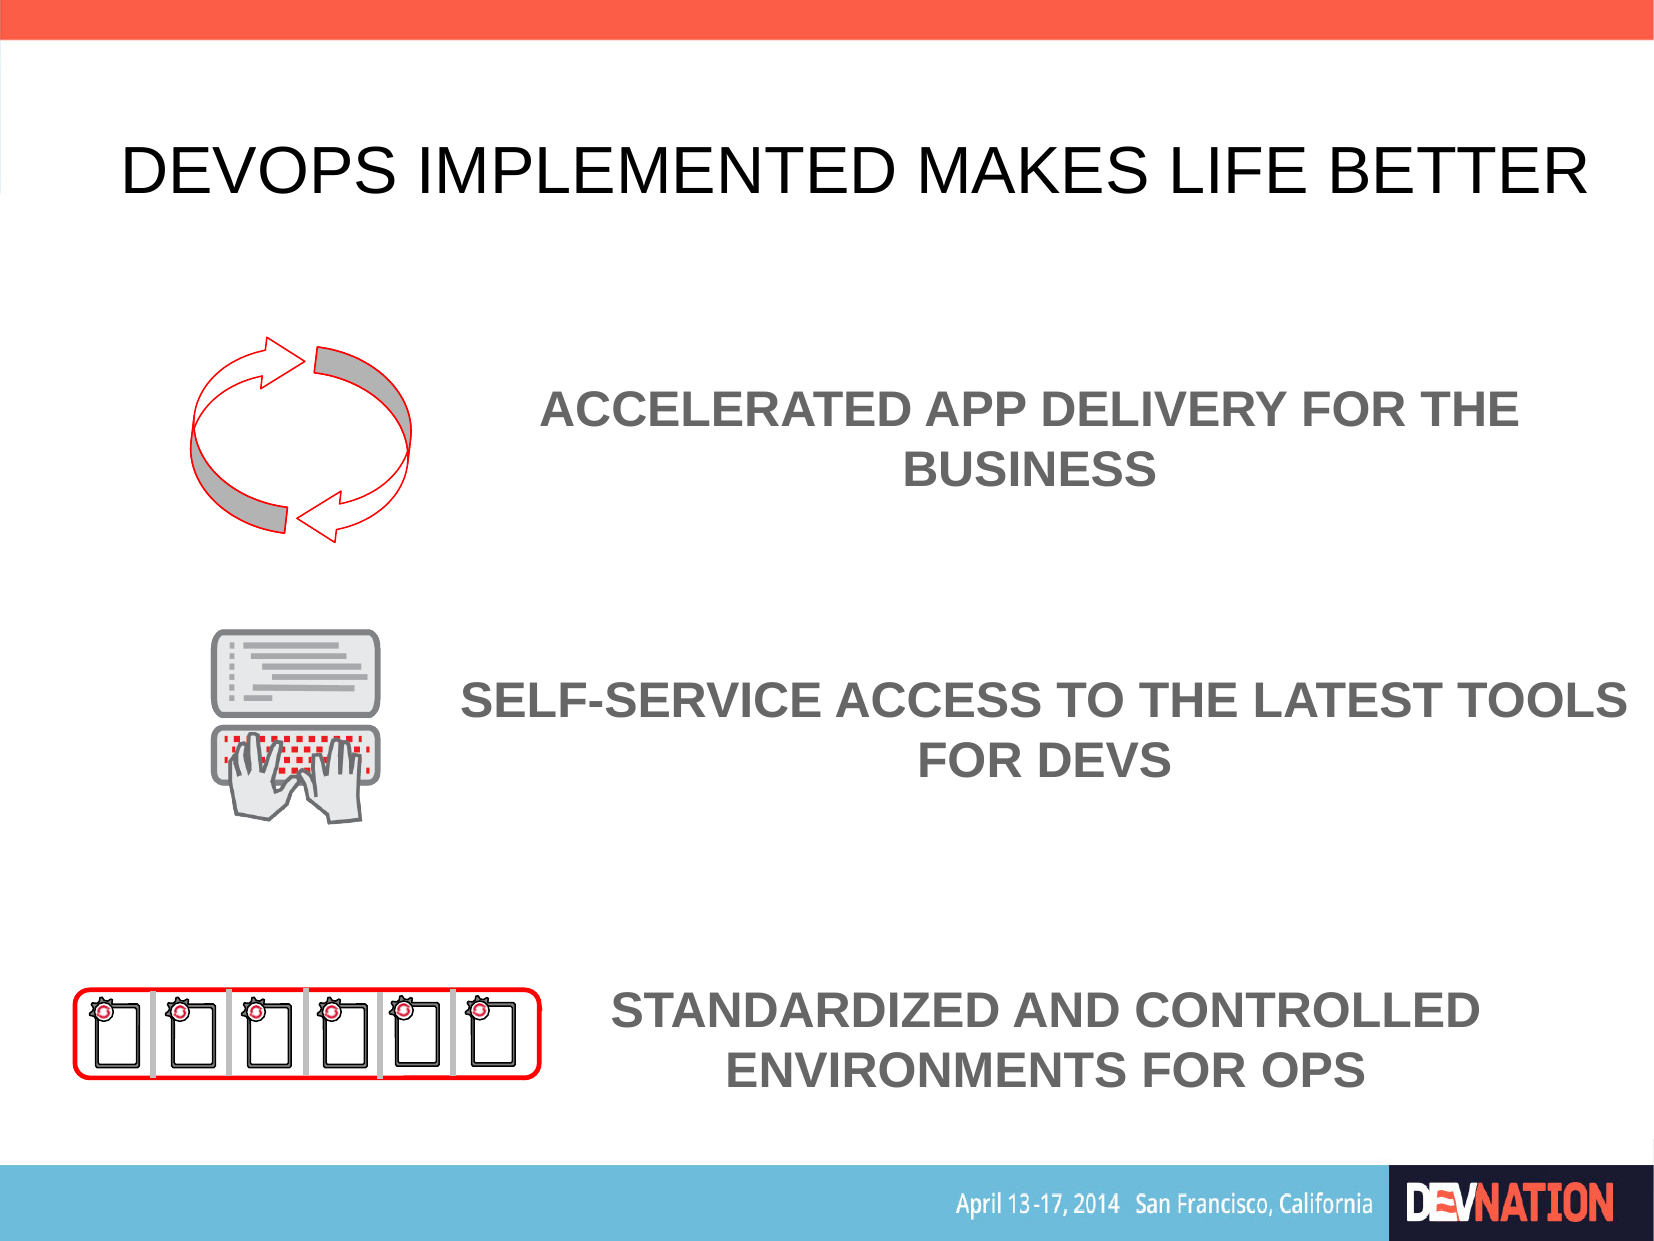

# DEVOPS IMPLEMENTED MAKES LIFE BETTER
ACCELERATED APP DELIVERY FOR THE BUSINESS
SELF-SERVICE ACCESS TO THE LATEST TOOLS FOR DEVS
STANDARDIZED AND CONTROLLED ENVIRONMENTS FOR OPS